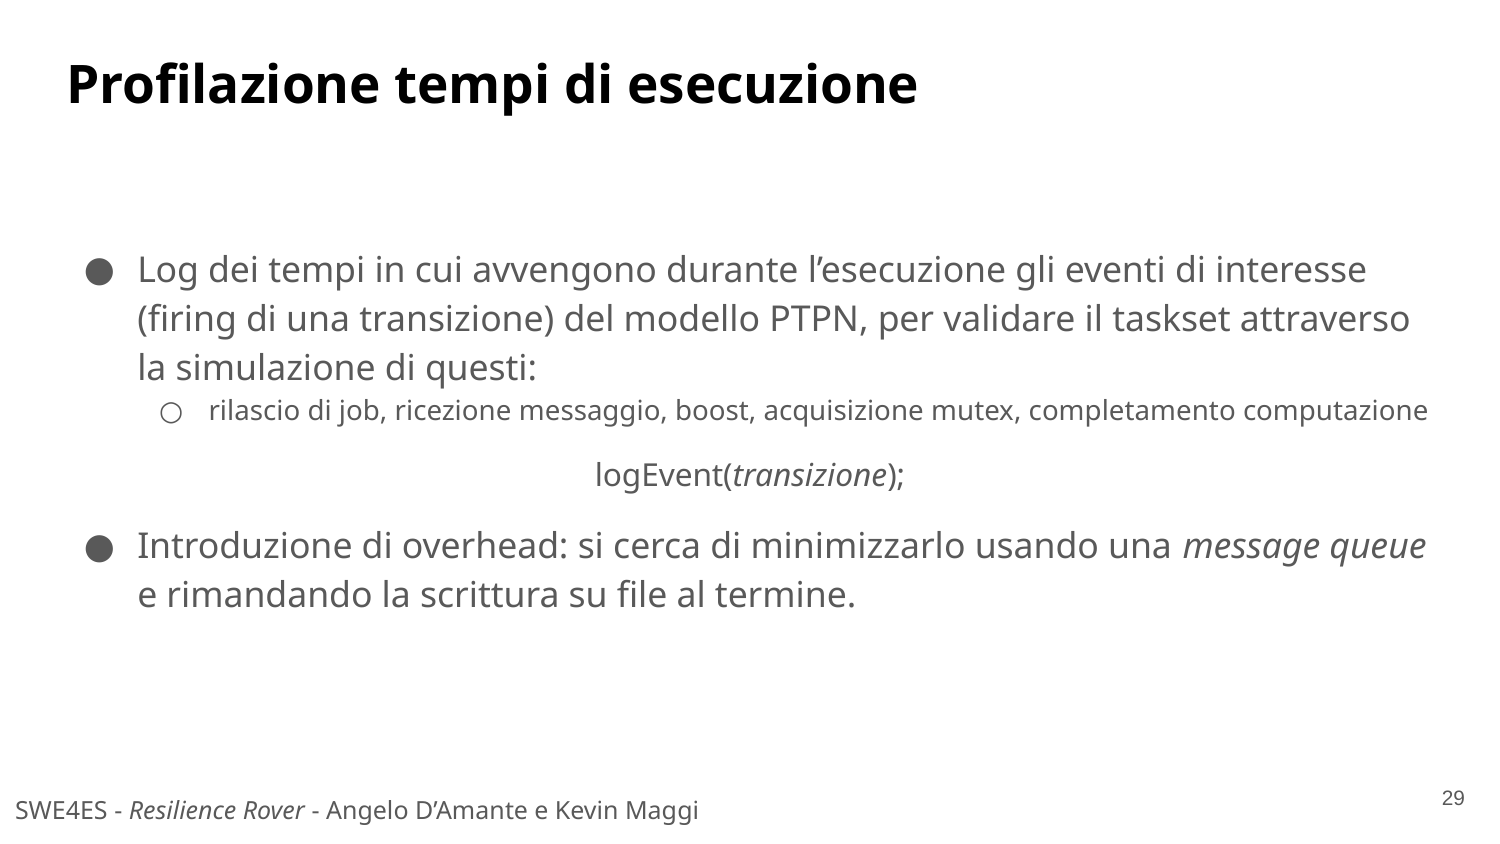

# Profilazione tempi di esecuzione
Log dei tempi in cui avvengono durante l’esecuzione gli eventi di interesse (firing di una transizione) del modello PTPN, per validare il taskset attraverso la simulazione di questi:
rilascio di job, ricezione messaggio, boost, acquisizione mutex, completamento computazione
logEvent(transizione);
Introduzione di overhead: si cerca di minimizzarlo usando una message queue e rimandando la scrittura su file al termine.